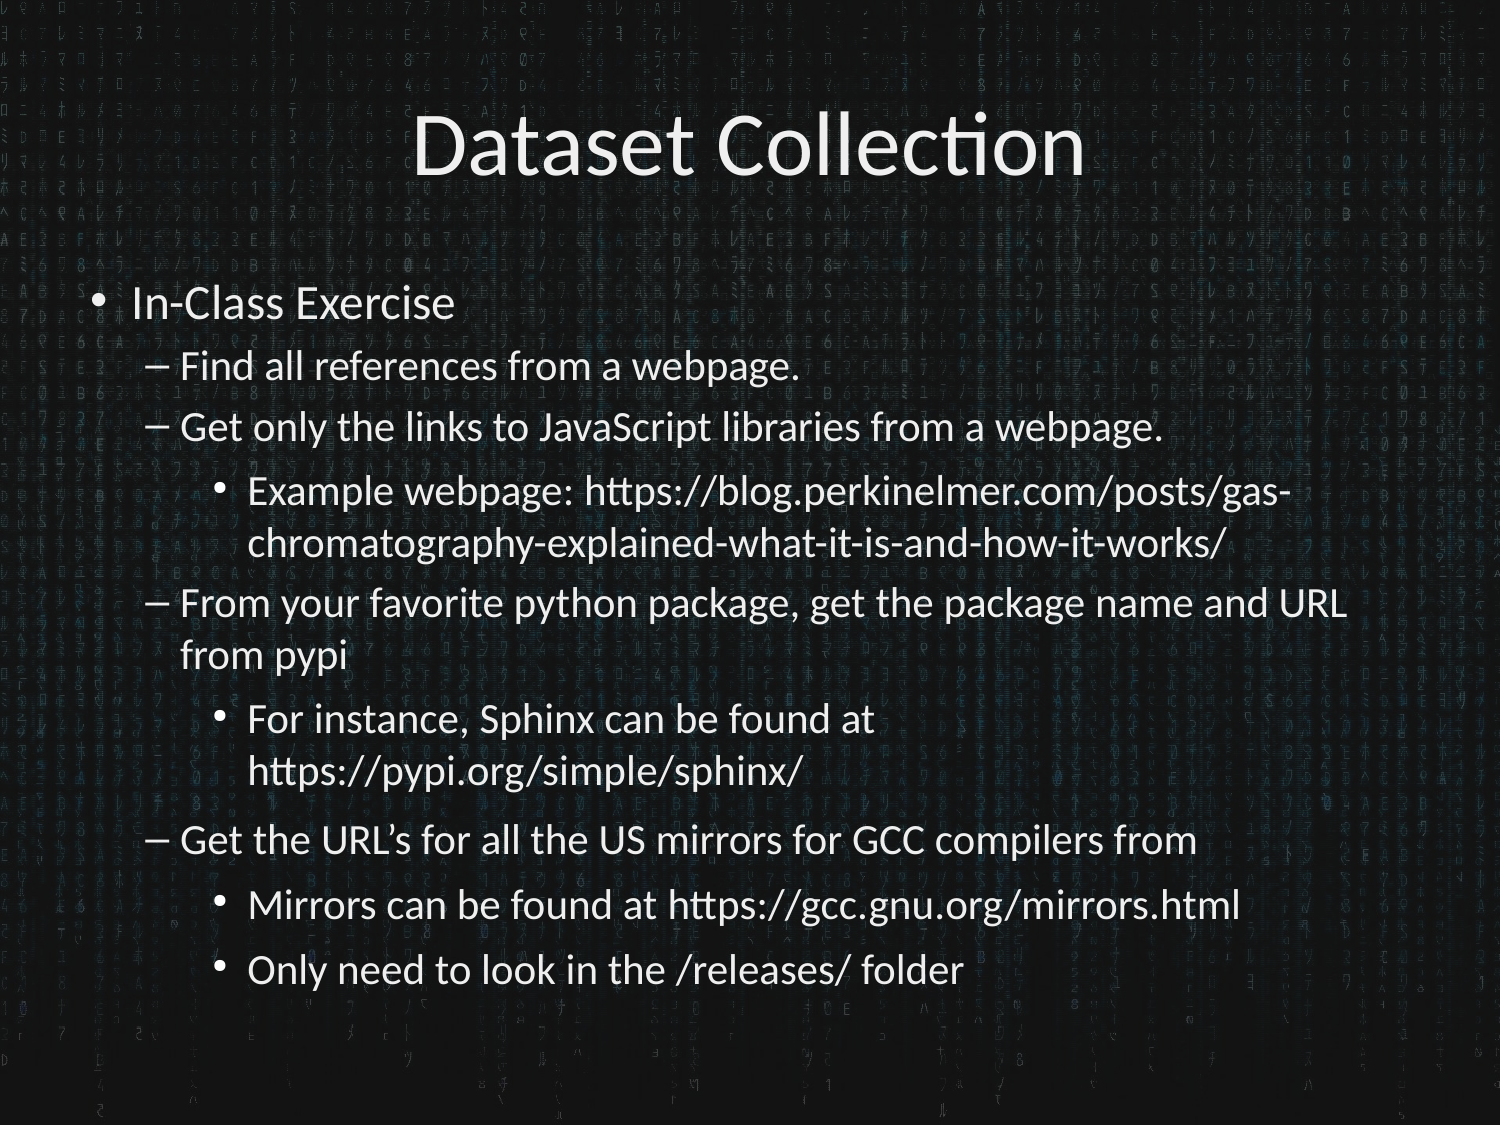

# Dataset Collection
In-Class Exercise
Find all references from a webpage.
Get only the links to JavaScript libraries from a webpage.
Example webpage: https://blog.perkinelmer.com/posts/gas-chromatography-explained-what-it-is-and-how-it-works/
From your favorite python package, get the package name and URL from pypi
For instance, Sphinx can be found at https://pypi.org/simple/sphinx/
Get the URL’s for all the US mirrors for GCC compilers from
Mirrors can be found at https://gcc.gnu.org/mirrors.html
Only need to look in the /releases/ folder